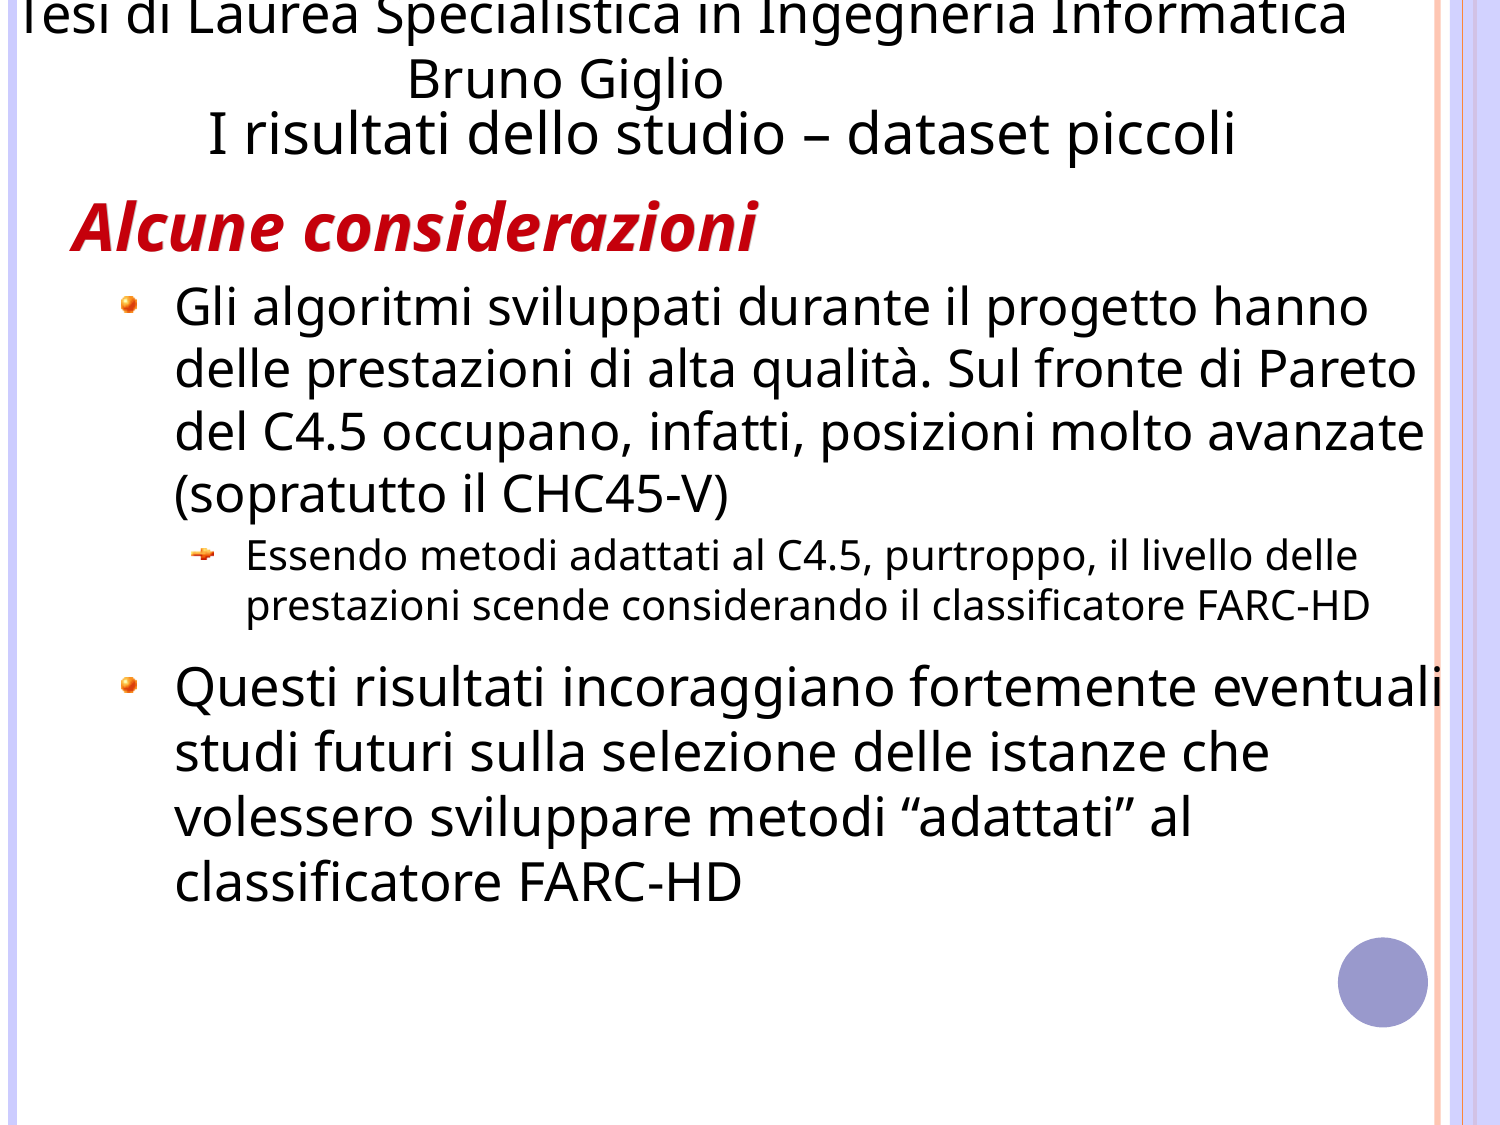

# Tesi di Laurea Specialistica in Ingegneria Informatica Bruno Giglio
I risultati dello studio – dataset piccoli
Alcune considerazioni
Gli algoritmi sviluppati durante il progetto hanno delle prestazioni di alta qualità. Sul fronte di Pareto del C4.5 occupano, infatti, posizioni molto avanzate (sopratutto il CHC45-V)
Essendo metodi adattati al C4.5, purtroppo, il livello delle prestazioni scende considerando il classificatore FARC-HD
Questi risultati incoraggiano fortemente eventuali studi futuri sulla selezione delle istanze che volessero sviluppare metodi “adattati” al classificatore FARC-HD